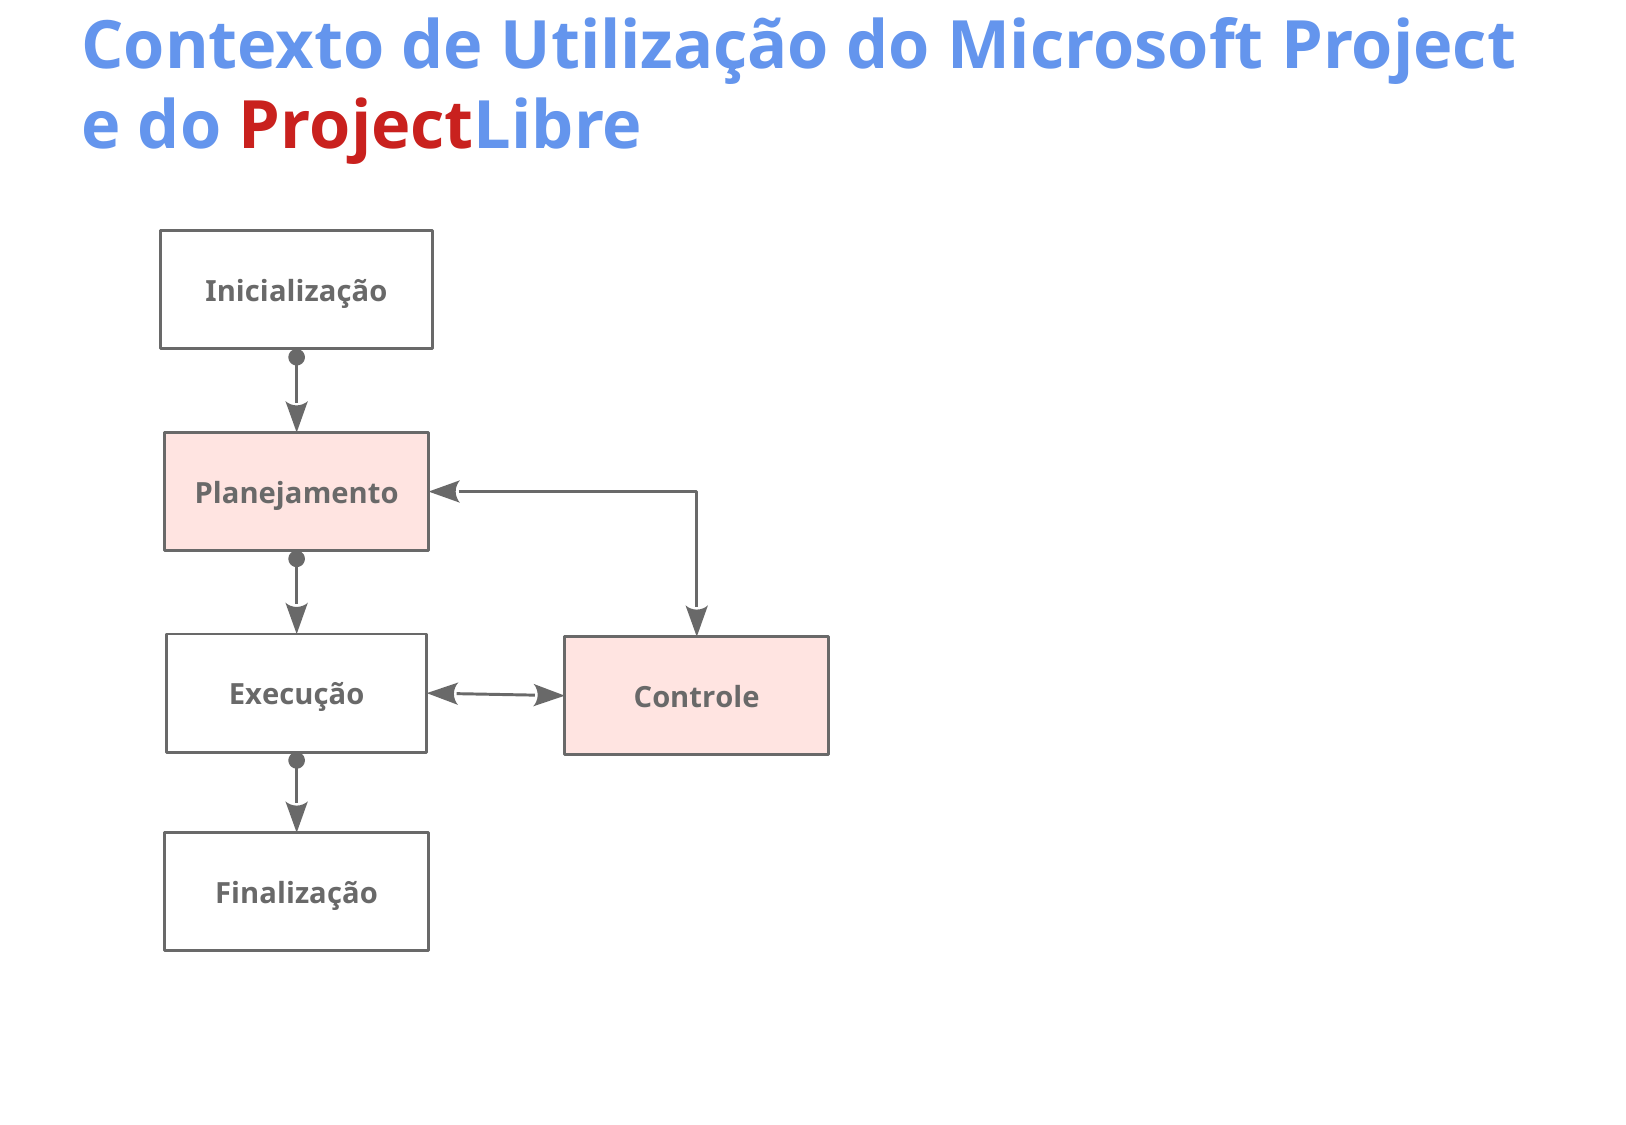

# Contexto de Utilização do Microsoft Project e do ProjectLibre
Inicialização
Planejamento
Execução
Controle
Finalização